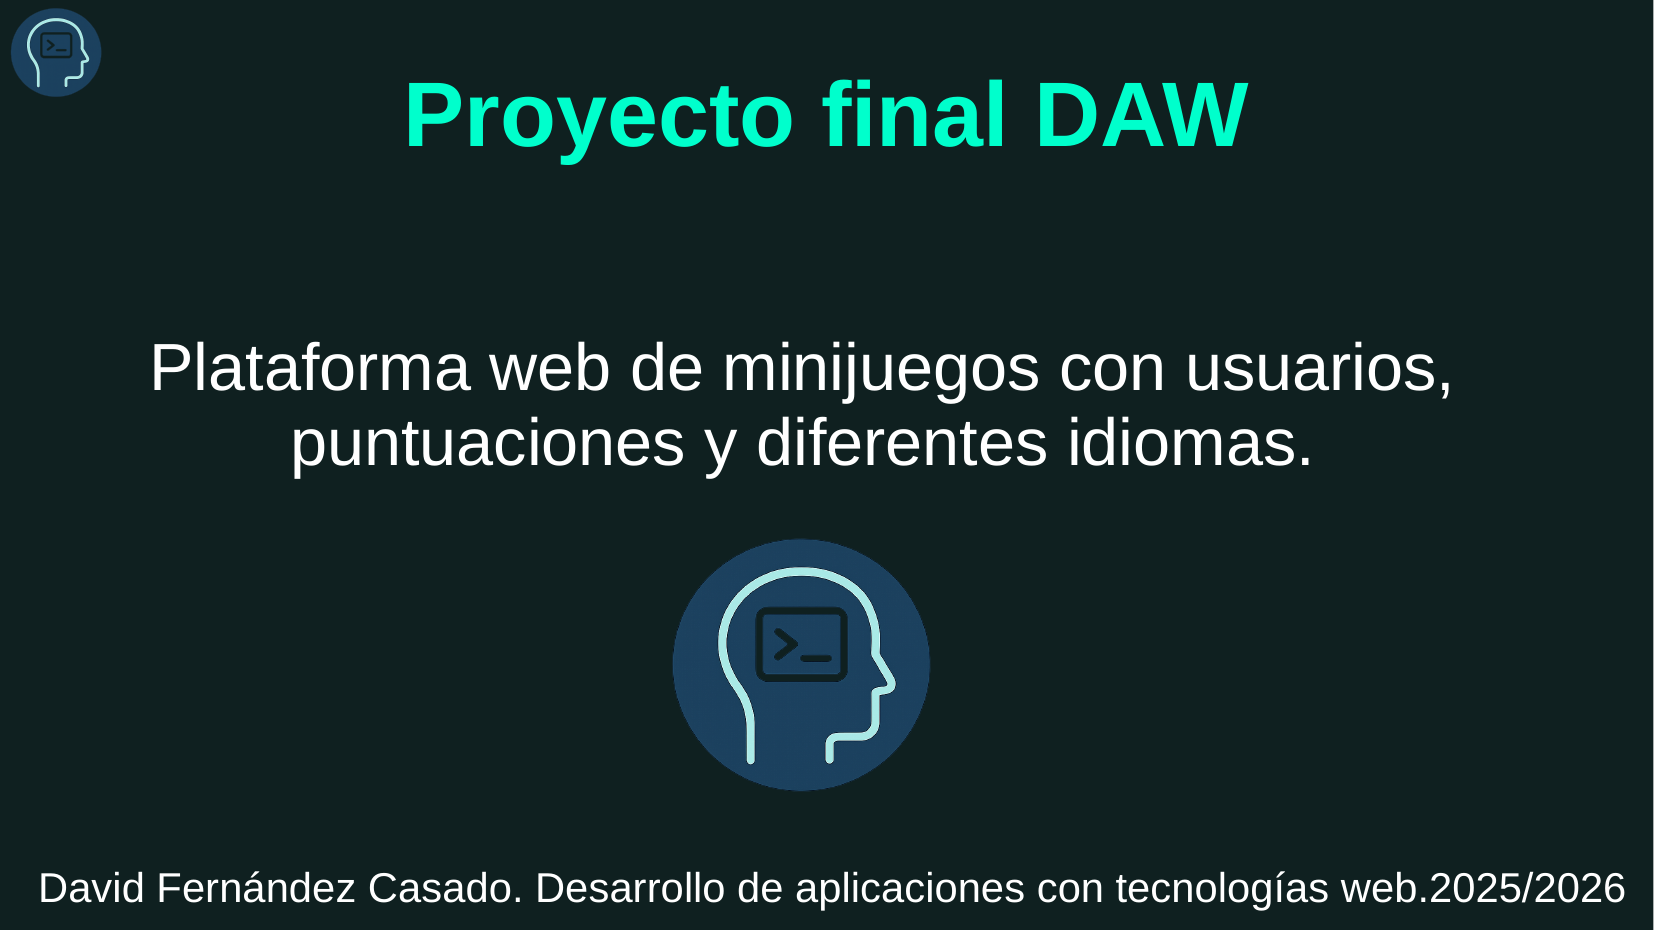

# Proyecto final DAW
Plataforma web de minijuegos con usuarios, puntuaciones y diferentes idiomas.
David Fernández Casado. Desarrollo de aplicaciones con tecnologías web.2025/2026